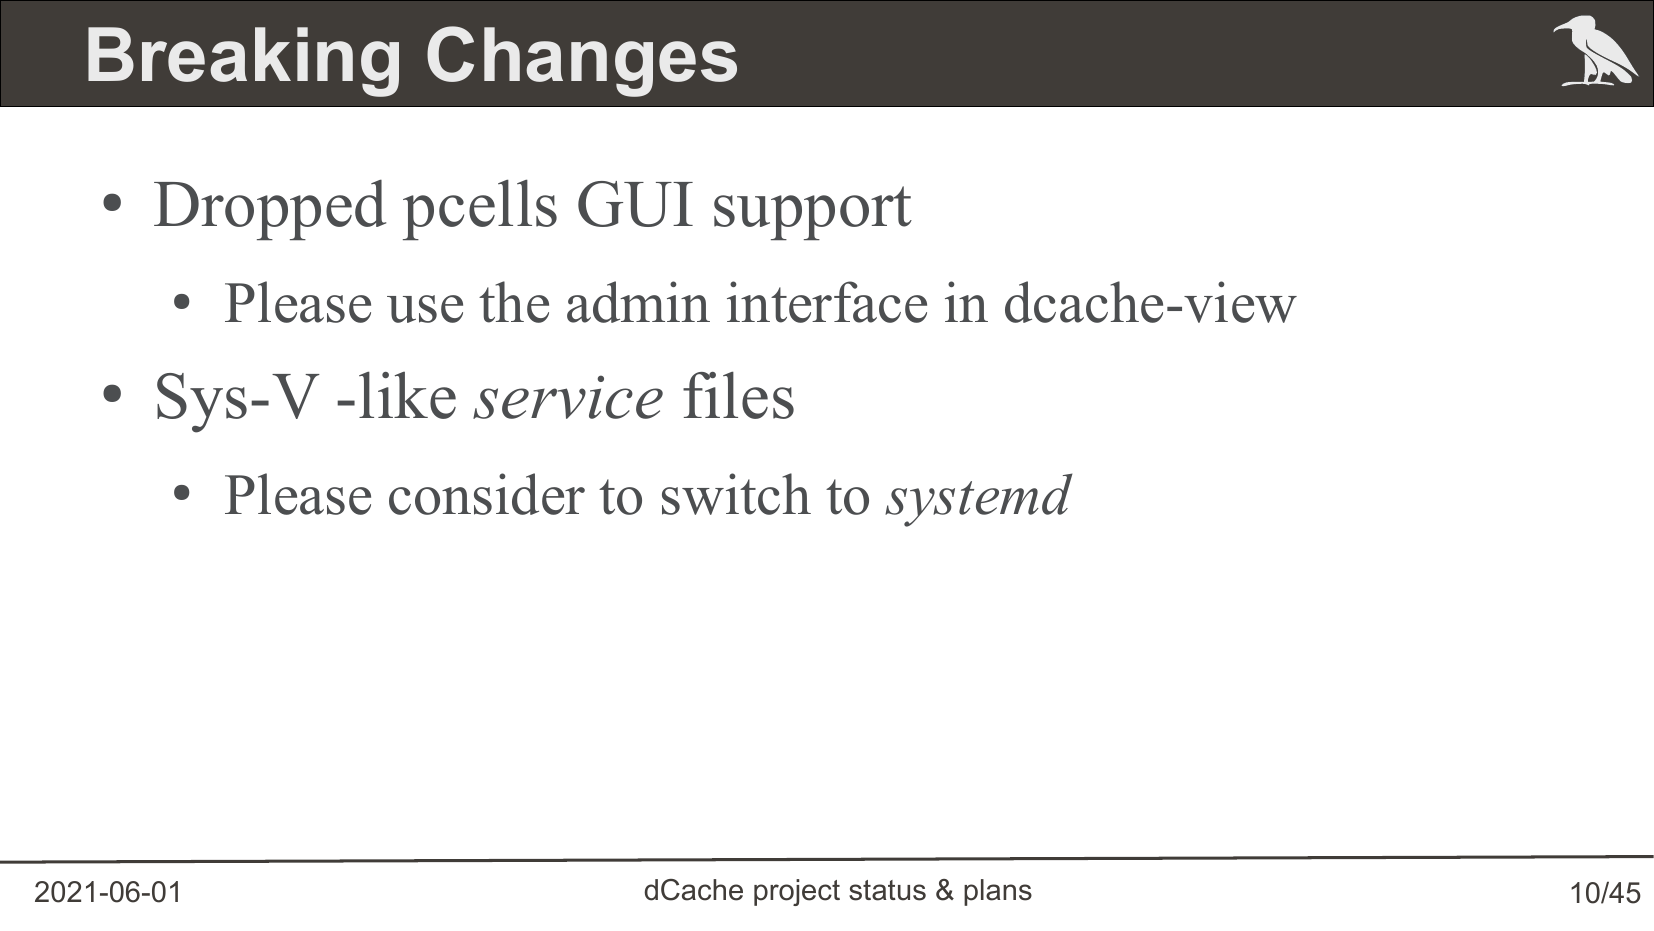

# Breaking Changes
Dropped pcells GUI support
Please use the admin interface in dcache-view
Sys-V -like service files
Please consider to switch to systemd
dCache project status & plans
2021-06-01
10